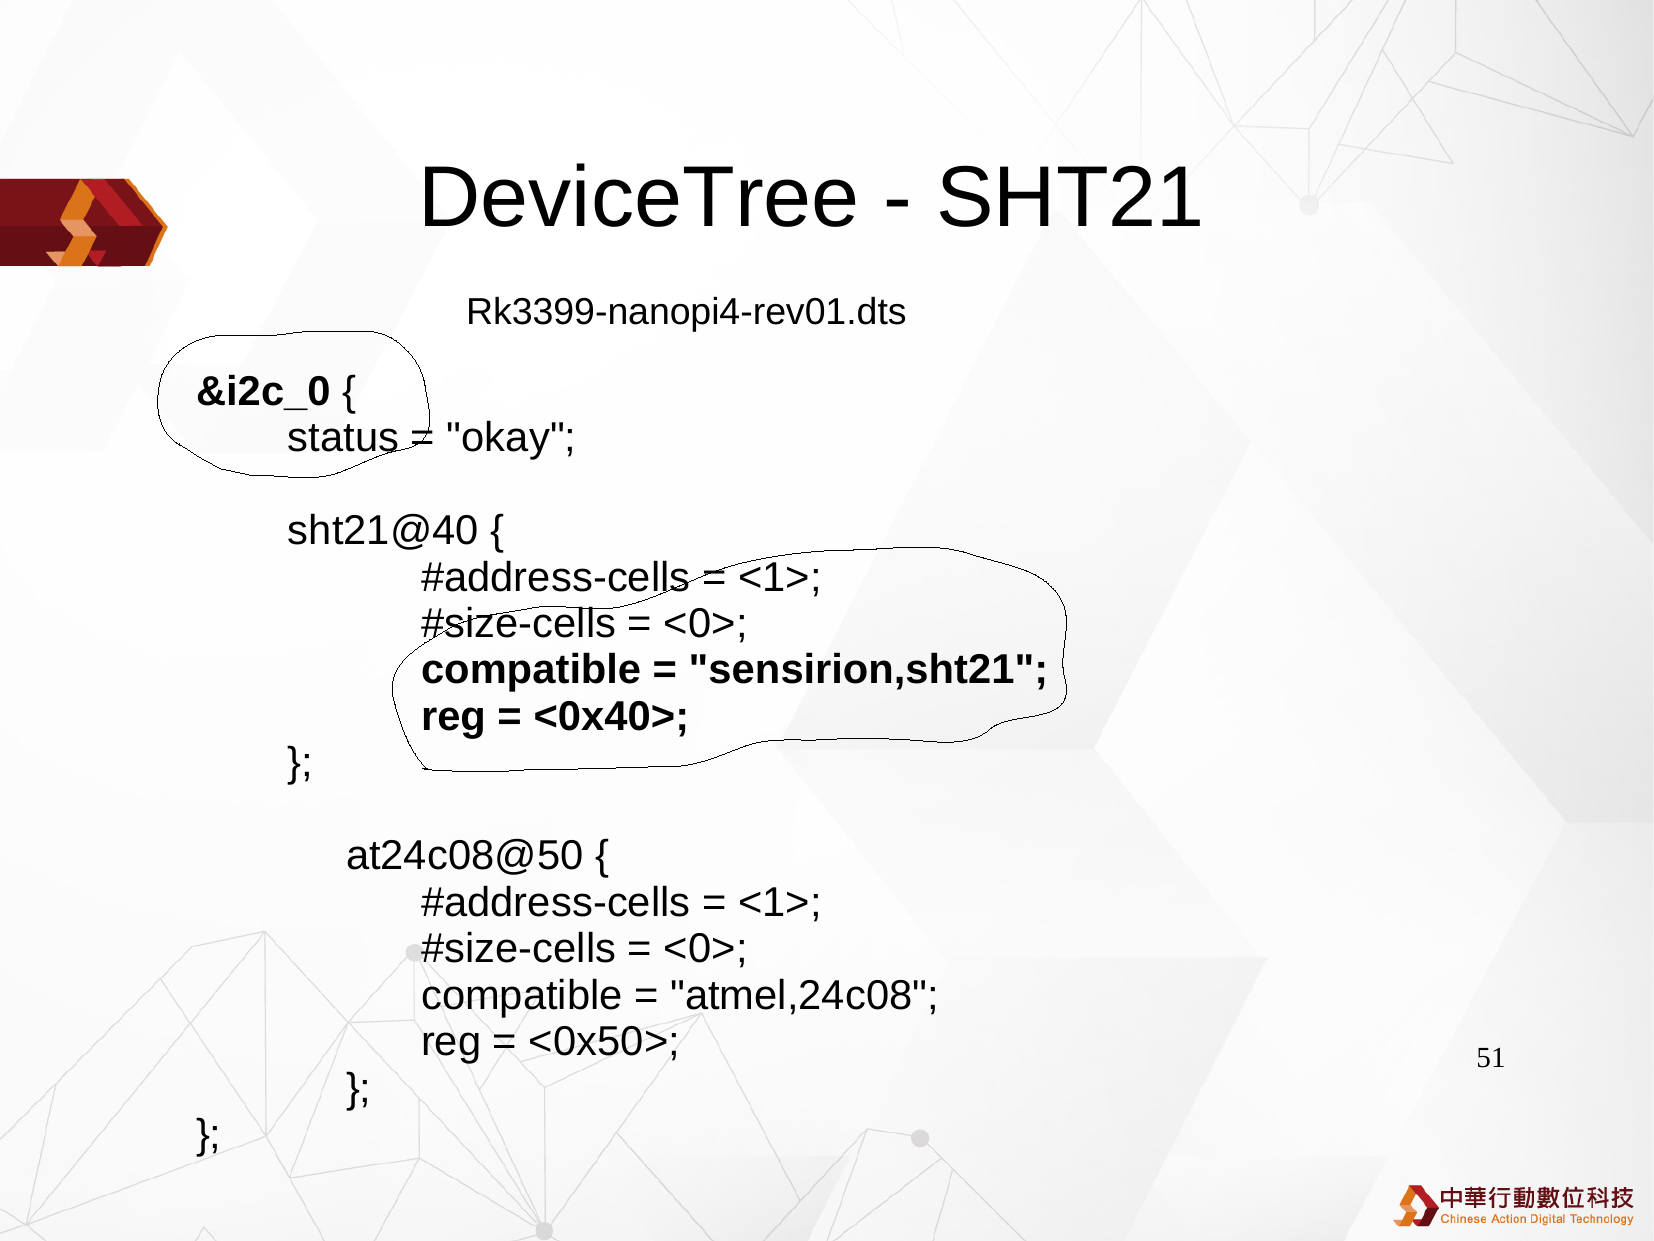

# DeviceTree - SHT21
Rk3399-nanopi4-rev01.dts
&i2c_0 {
 status = "okay";
 sht21@40 {
			#address-cells = <1>;
			#size-cells = <0>;
			compatible = "sensirion,sht21";
			reg = <0x40>;
 };
		at24c08@50 {
			#address-cells = <1>;
			#size-cells = <0>;
			compatible = "atmel,24c08";
			reg = <0x50>;
		};
};
51